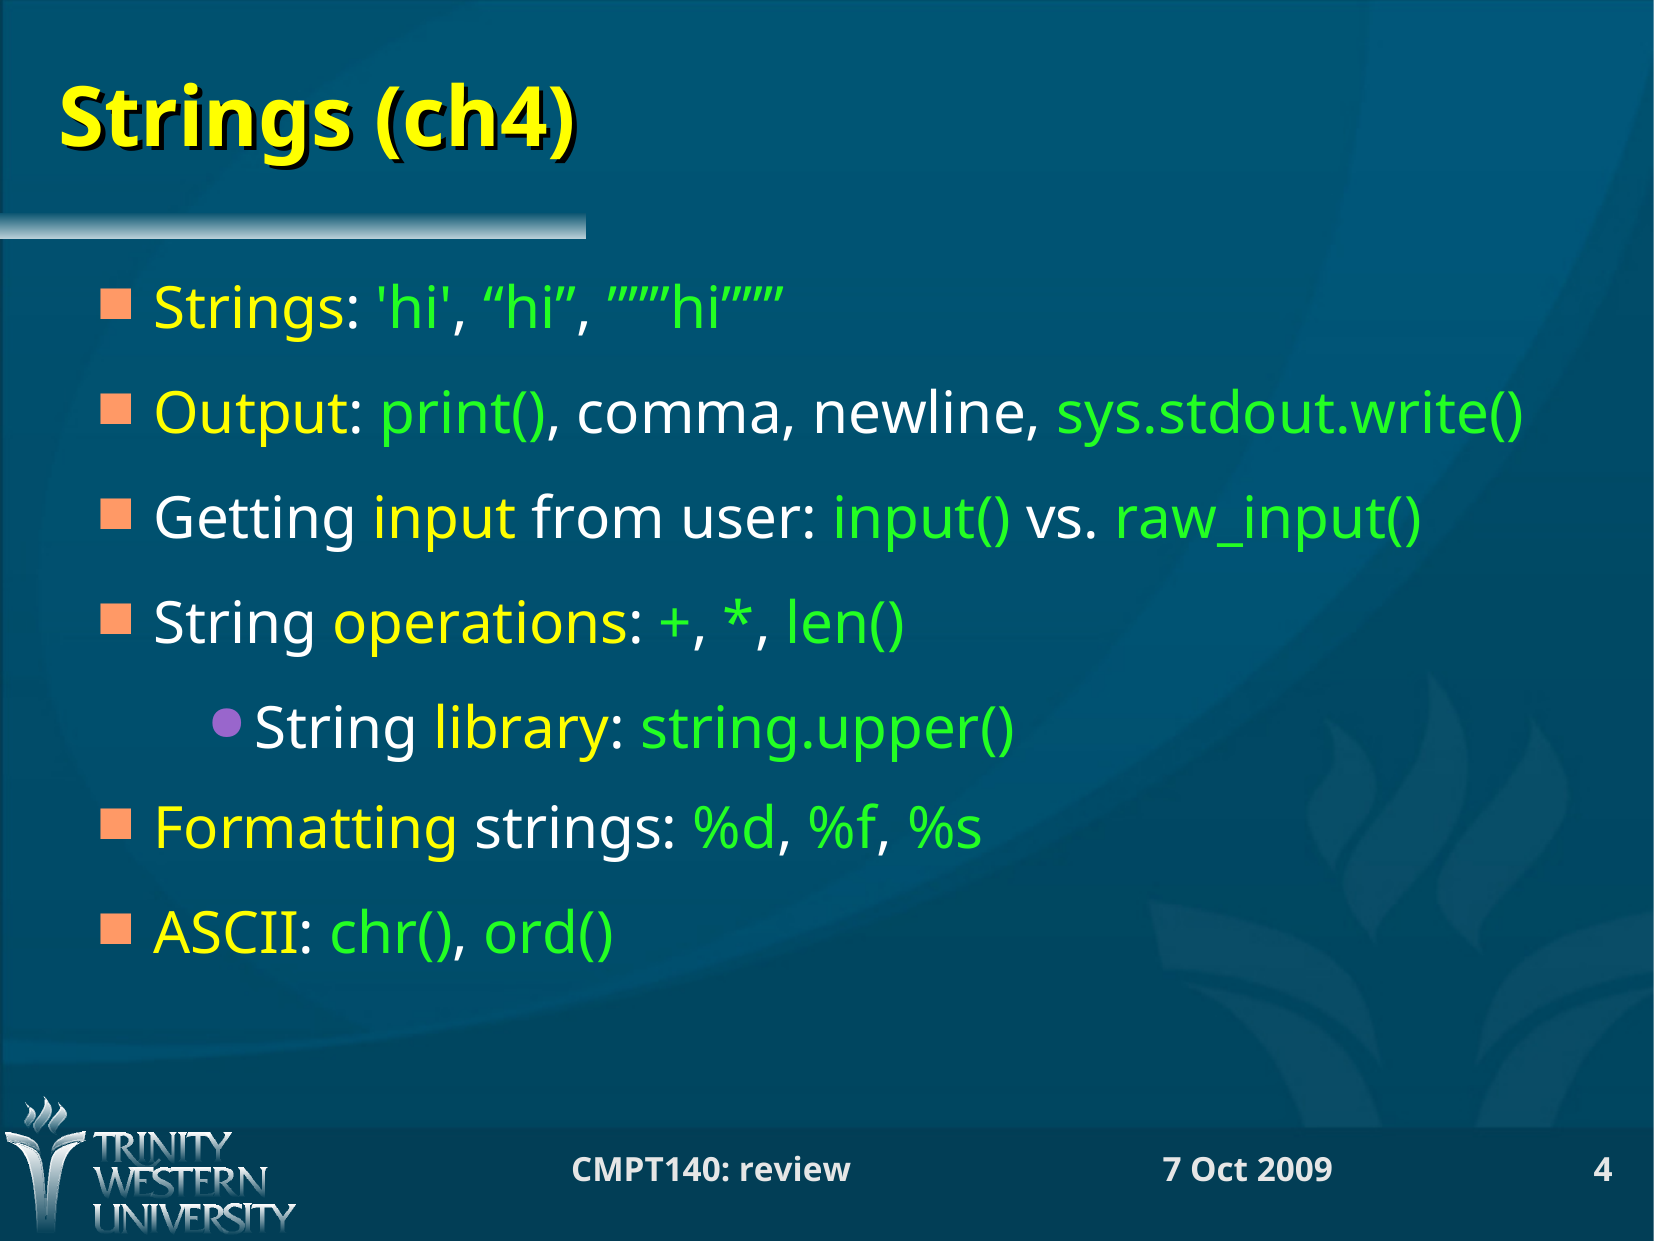

# Strings (ch4)
Strings: 'hi', “hi”, ”””hi”””
Output: print(), comma, newline, sys.stdout.write()
Getting input from user: input() vs. raw_input()
String operations: +, *, len()
String library: string.upper()
Formatting strings: %d, %f, %s
ASCII: chr(), ord()
CMPT140: review
7 Oct 2009
4